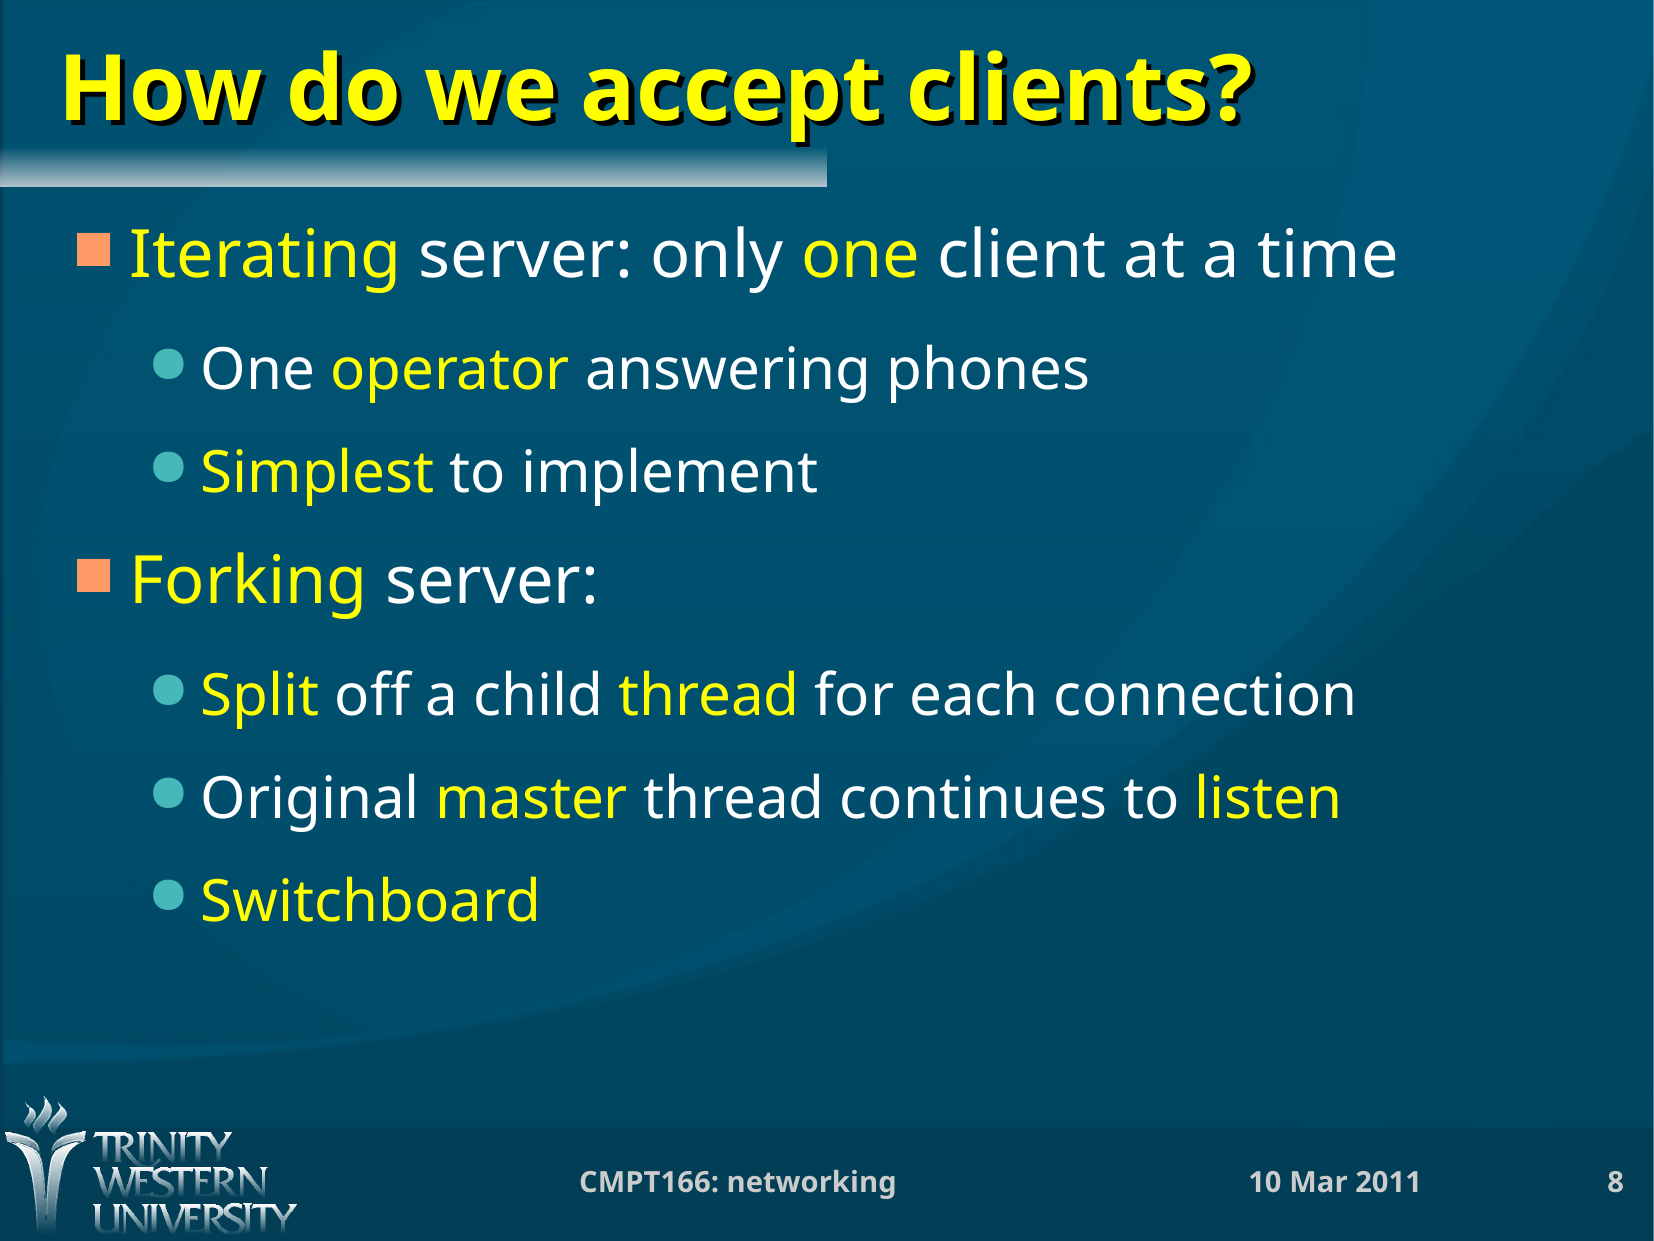

# How do we accept clients?
Iterating server: only one client at a time
One operator answering phones
Simplest to implement
Forking server:
Split off a child thread for each connection
Original master thread continues to listen
Switchboard
CMPT166: networking
10 Mar 2011
8